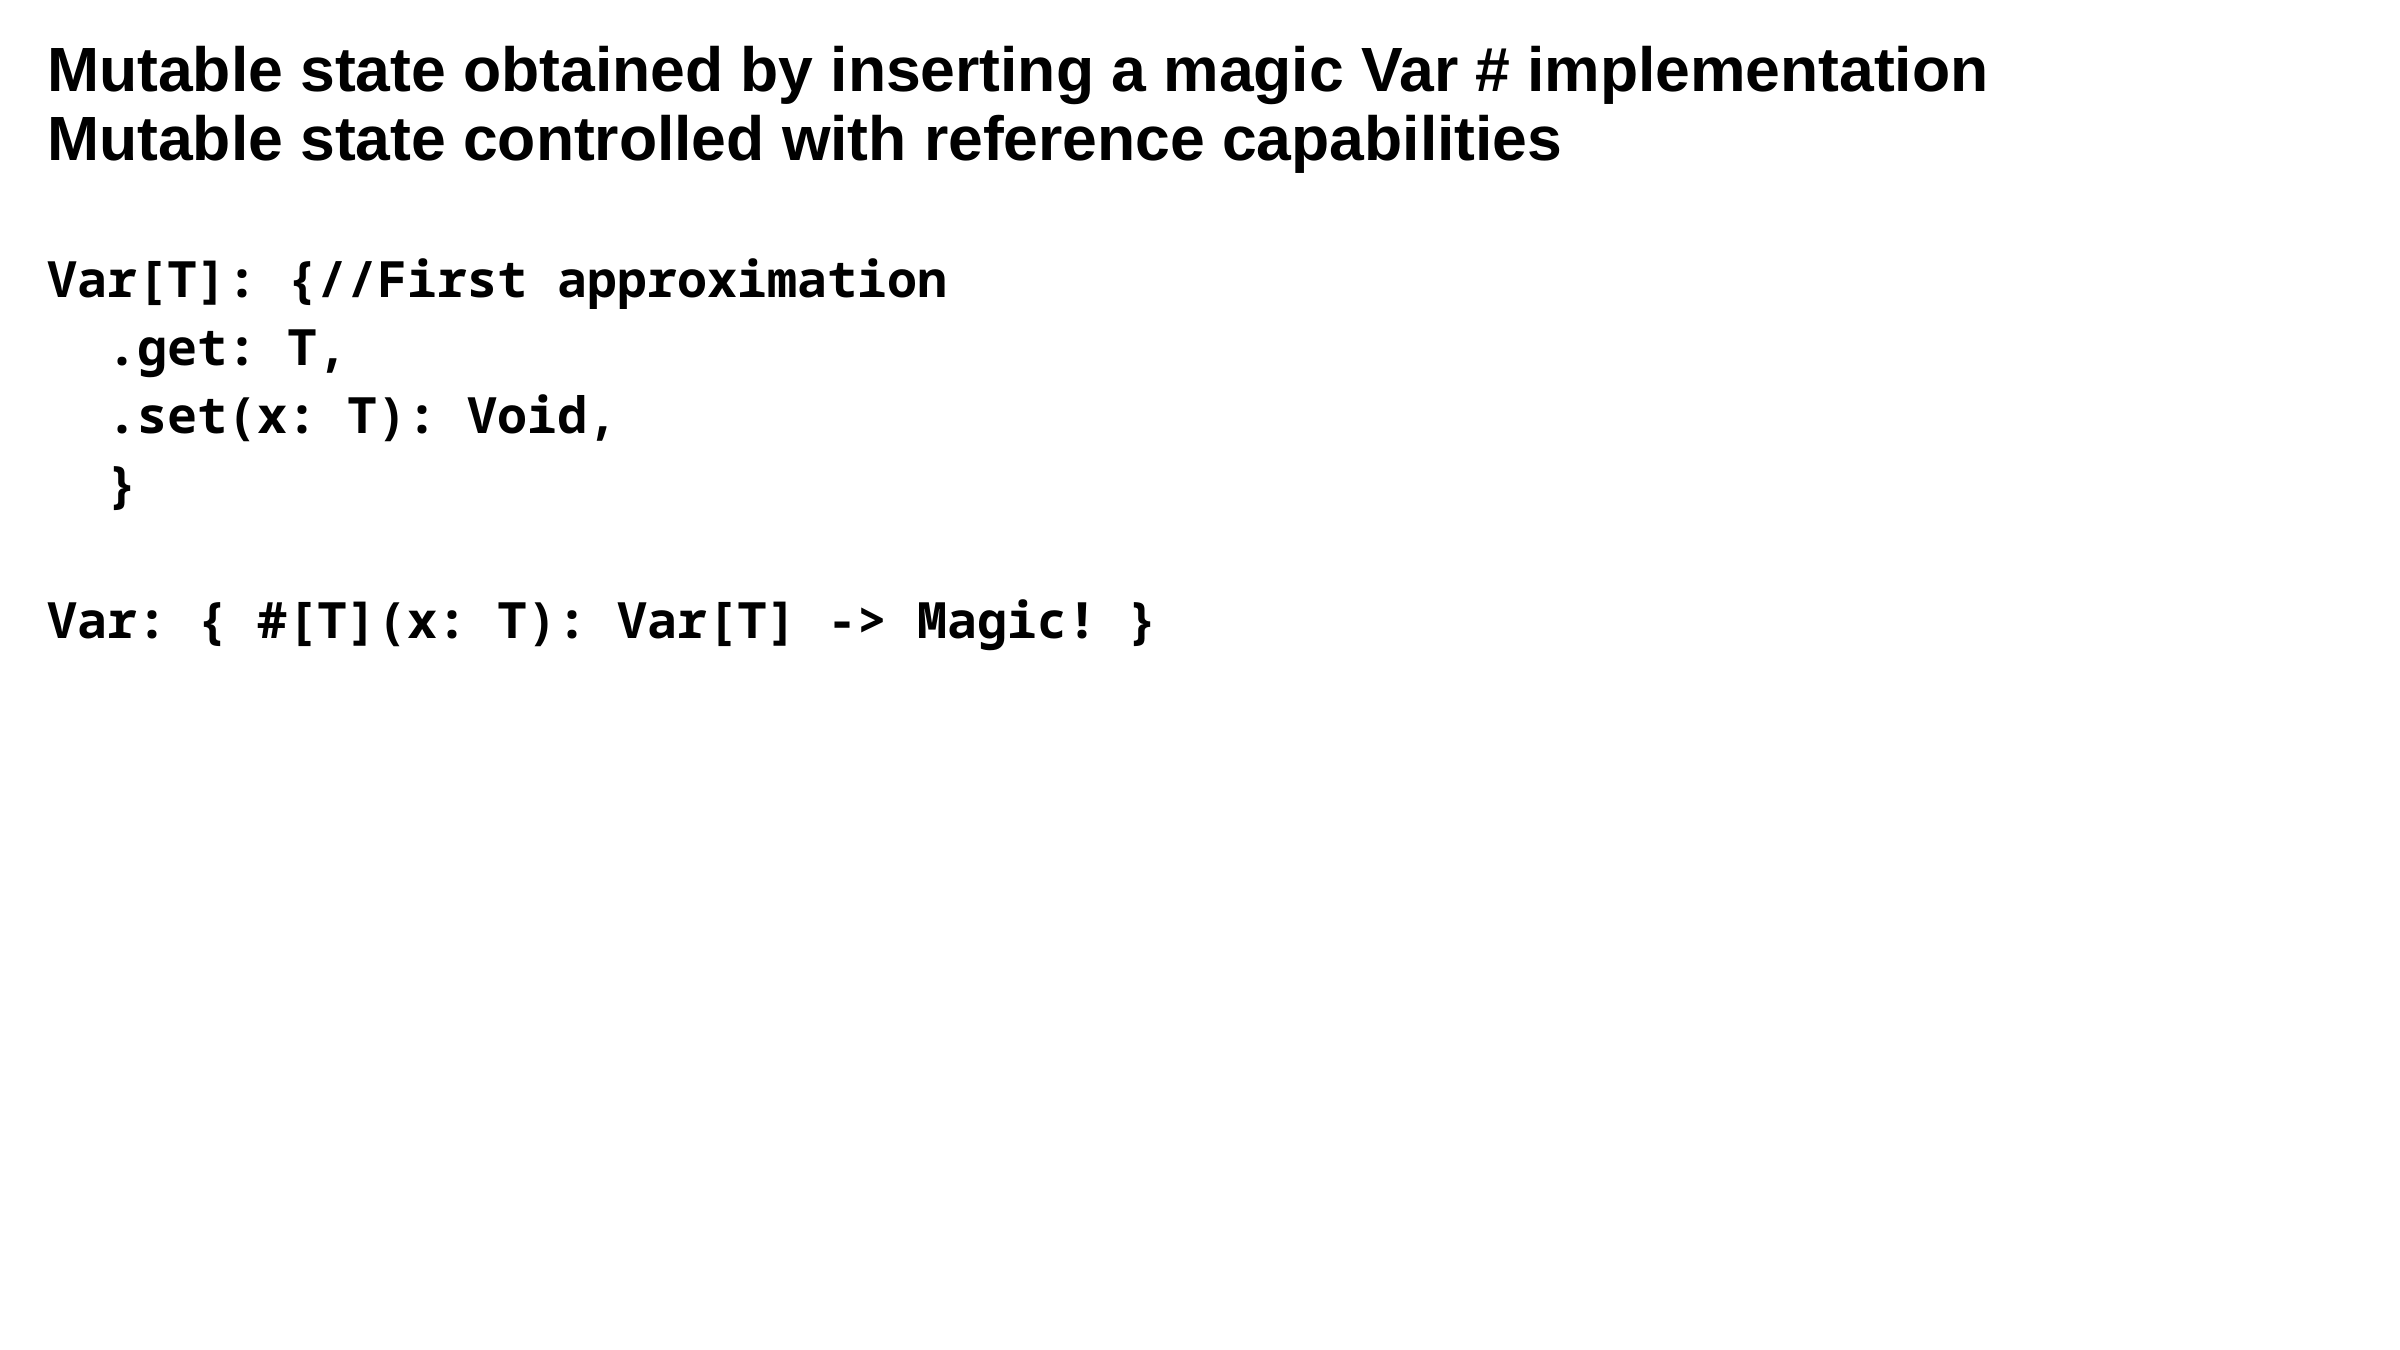

Mutable state obtained by inserting a magic Var # implementation
Mutable state controlled with reference capabilities
Var[T]: {//First approximation
 .get: T,
 .set(x: T): Void,
 }
Var: { #[T](x: T): Var[T] -> Magic! }